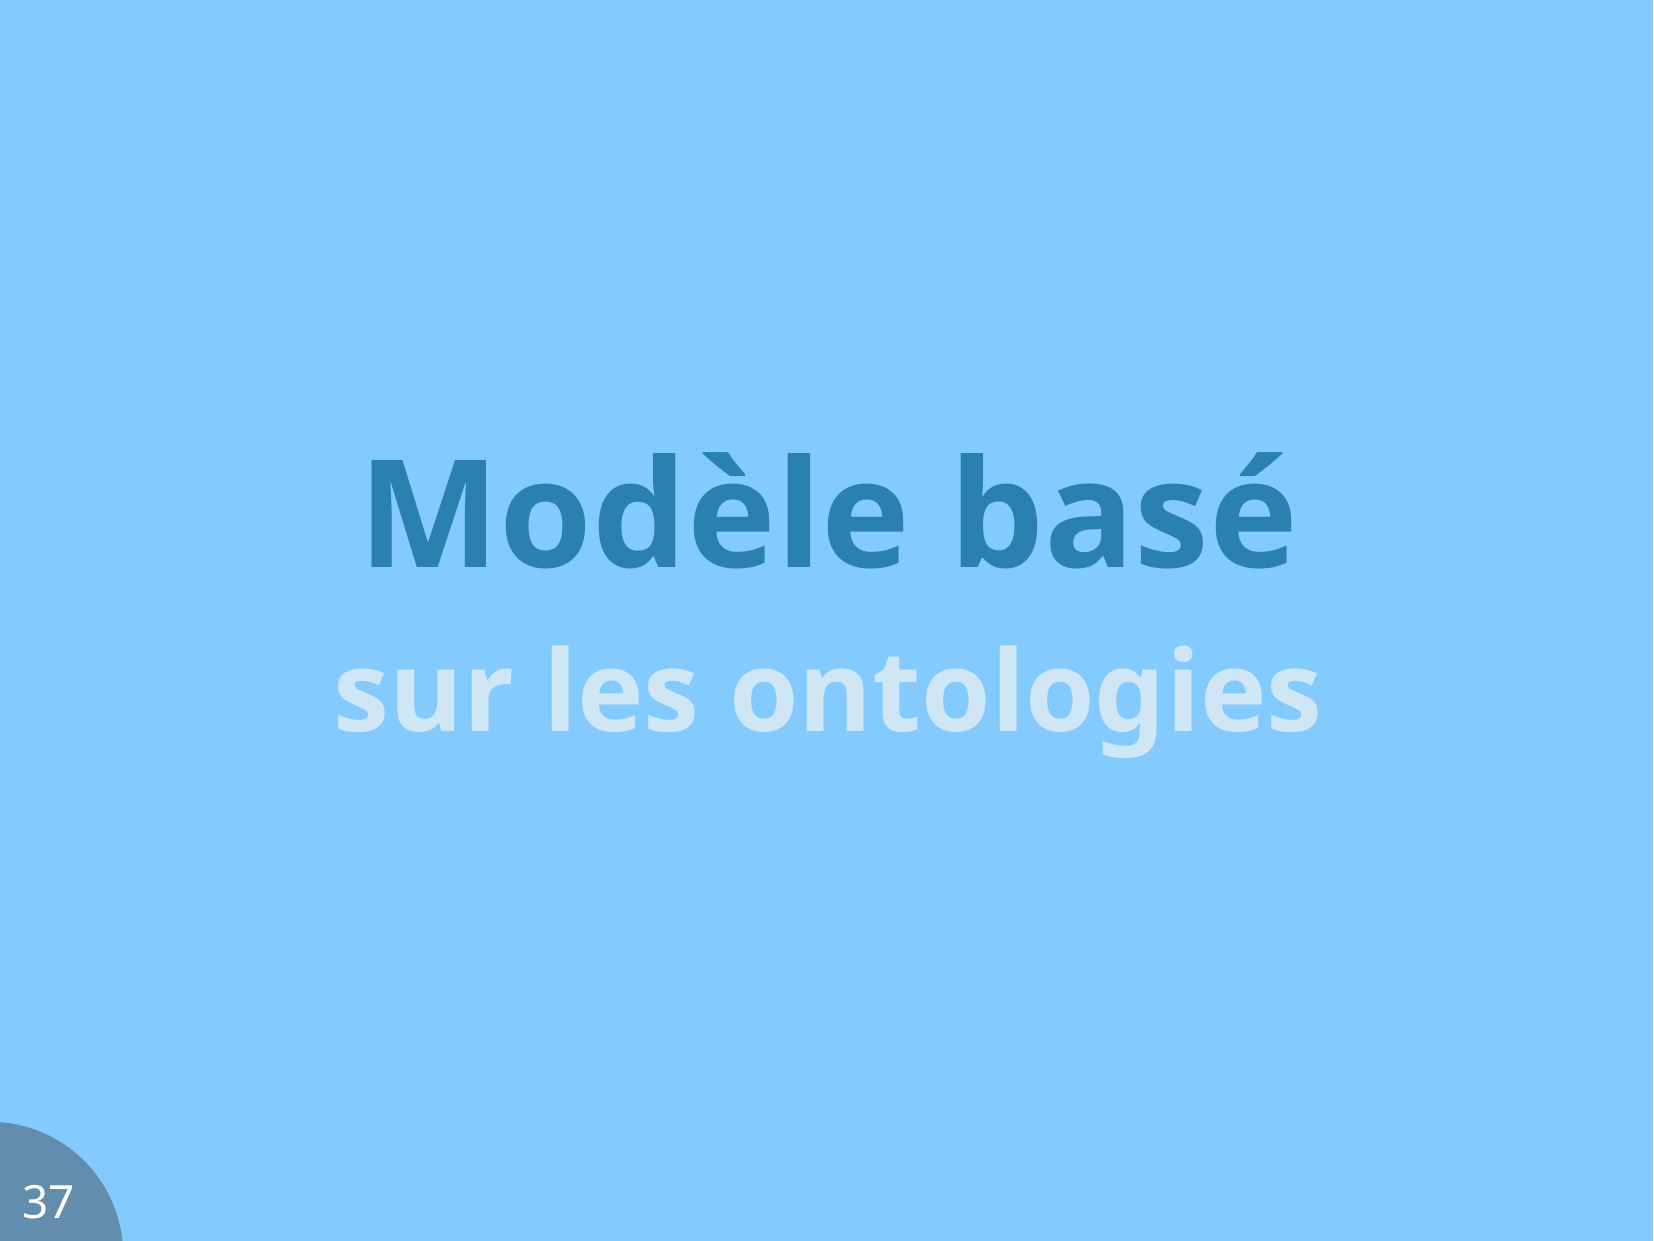

# Modèle basé sur les ontologies
37